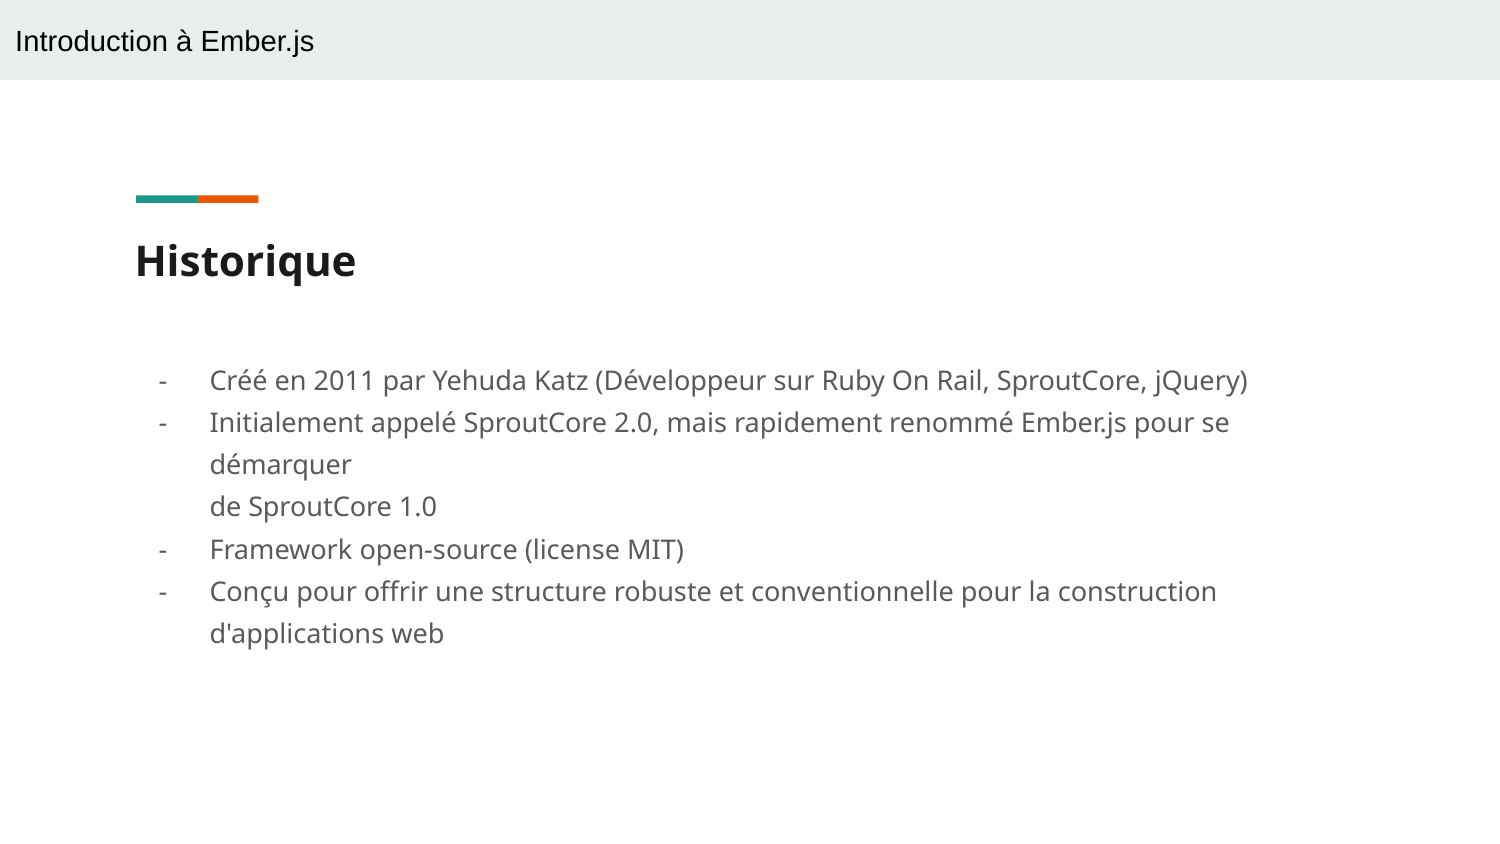

# Historique
Créé en 2011 par Yehuda Katz (Développeur sur Ruby On Rail, SproutCore, jQuery)
Initialement appelé SproutCore 2.0, mais rapidement renommé Ember.js pour se démarquer
de SproutCore 1.0
Framework open-source (license MIT)
Conçu pour offrir une structure robuste et conventionnelle pour la construction d'applications web